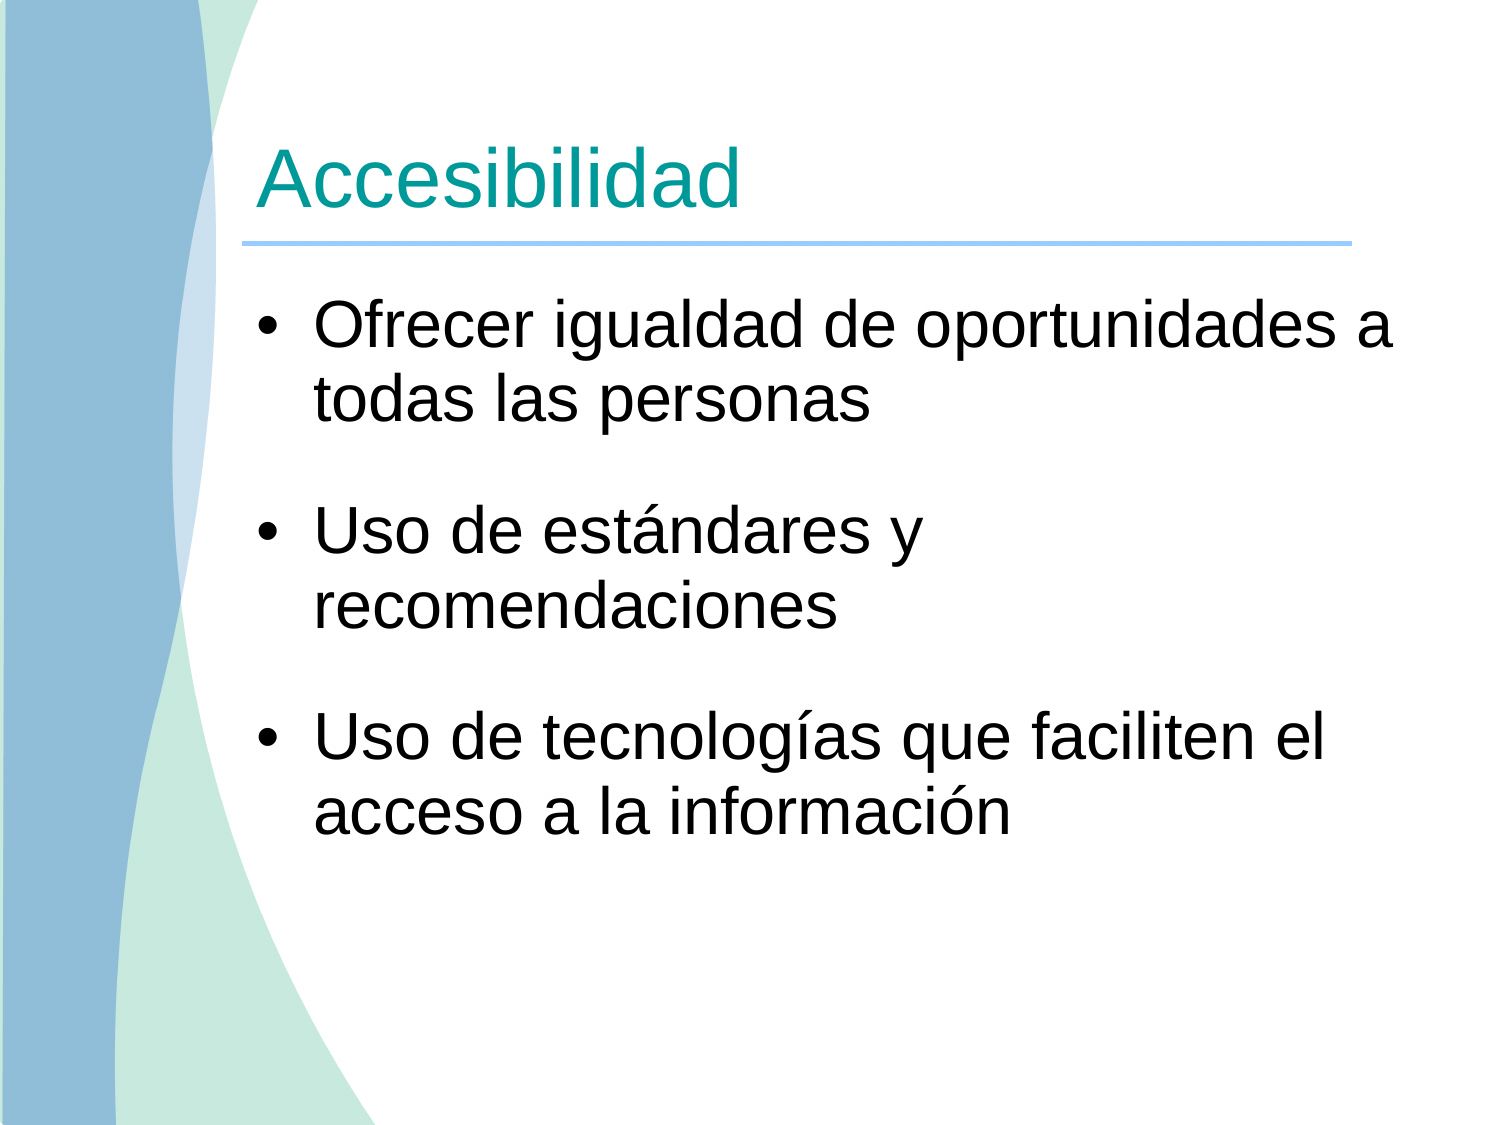

# Accesibilidad
Ofrecer igualdad de oportunidades a todas las personas
Uso de estándares y recomendaciones
Uso de tecnologías que faciliten el acceso a la información